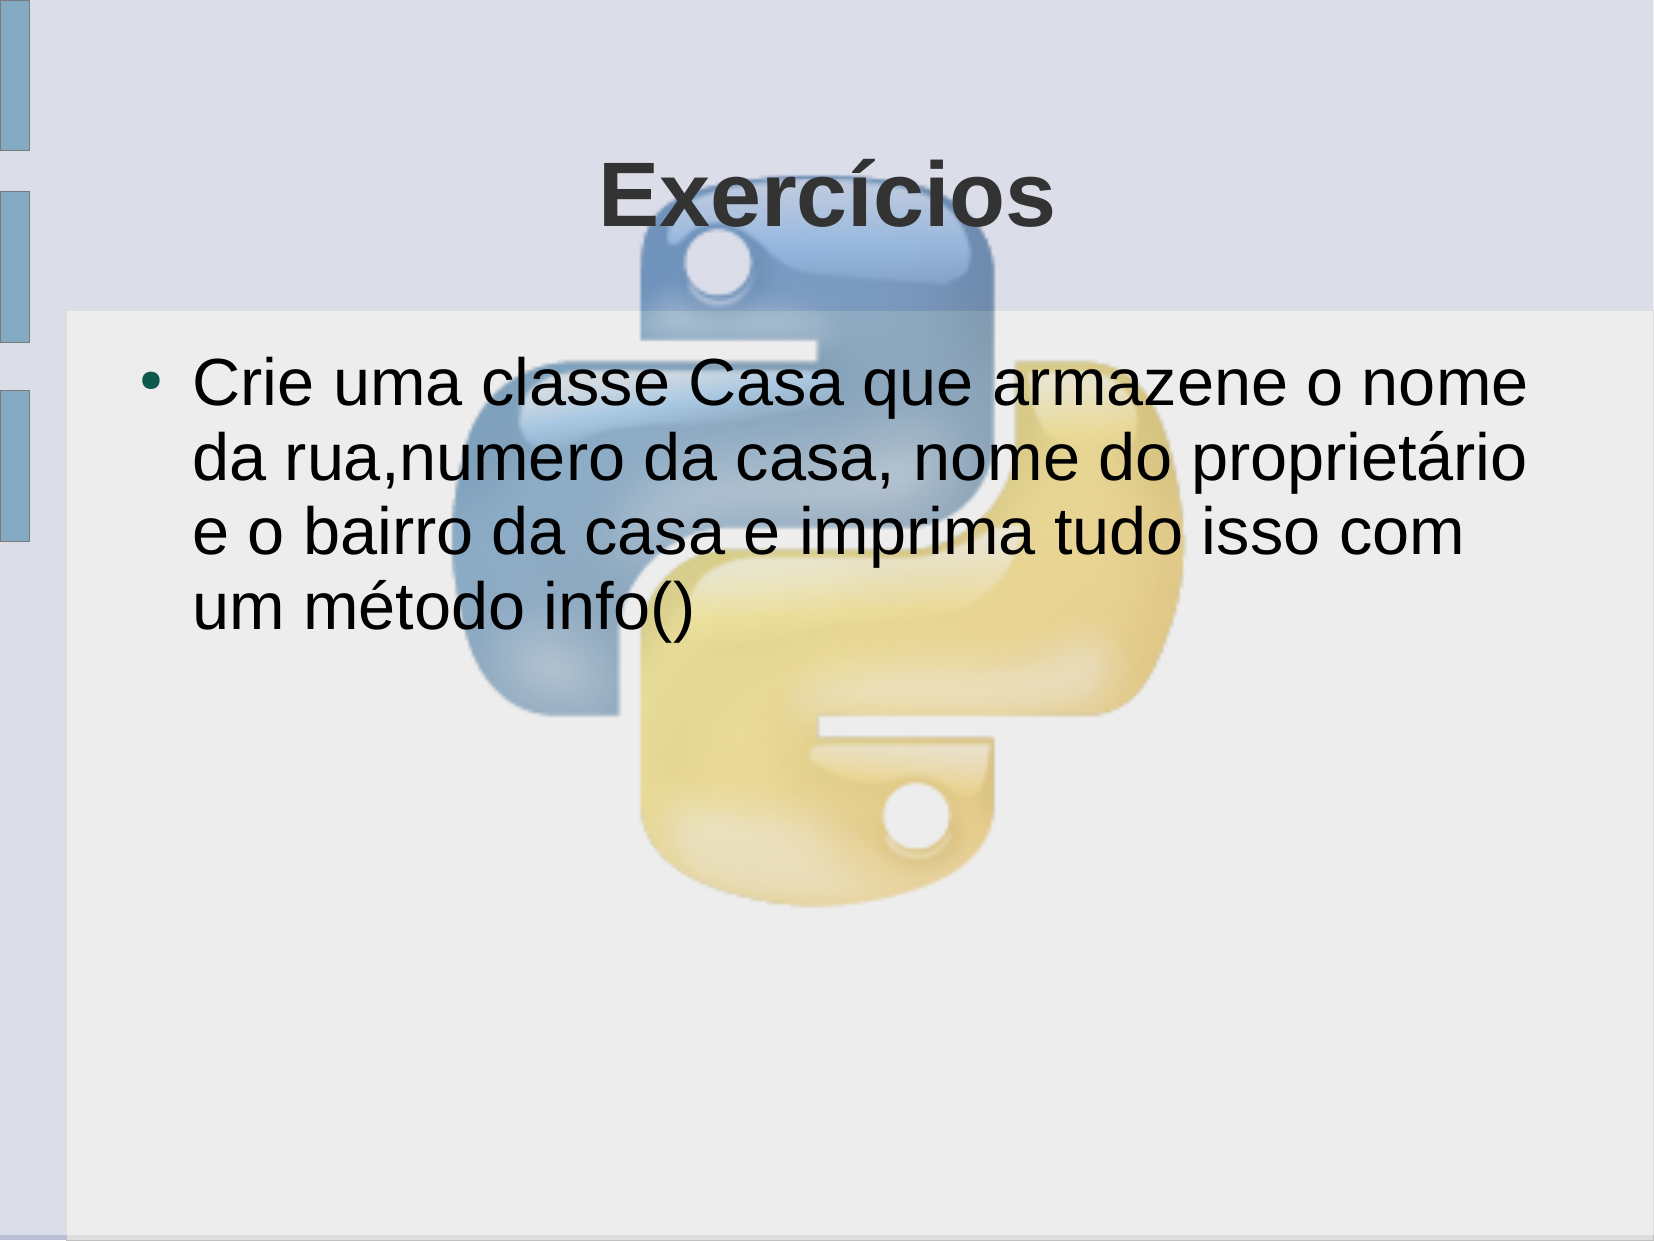

# Exercícios
Crie uma classe Casa que armazene o nome da rua,numero da casa, nome do proprietário e o bairro da casa e imprima tudo isso com um método info()